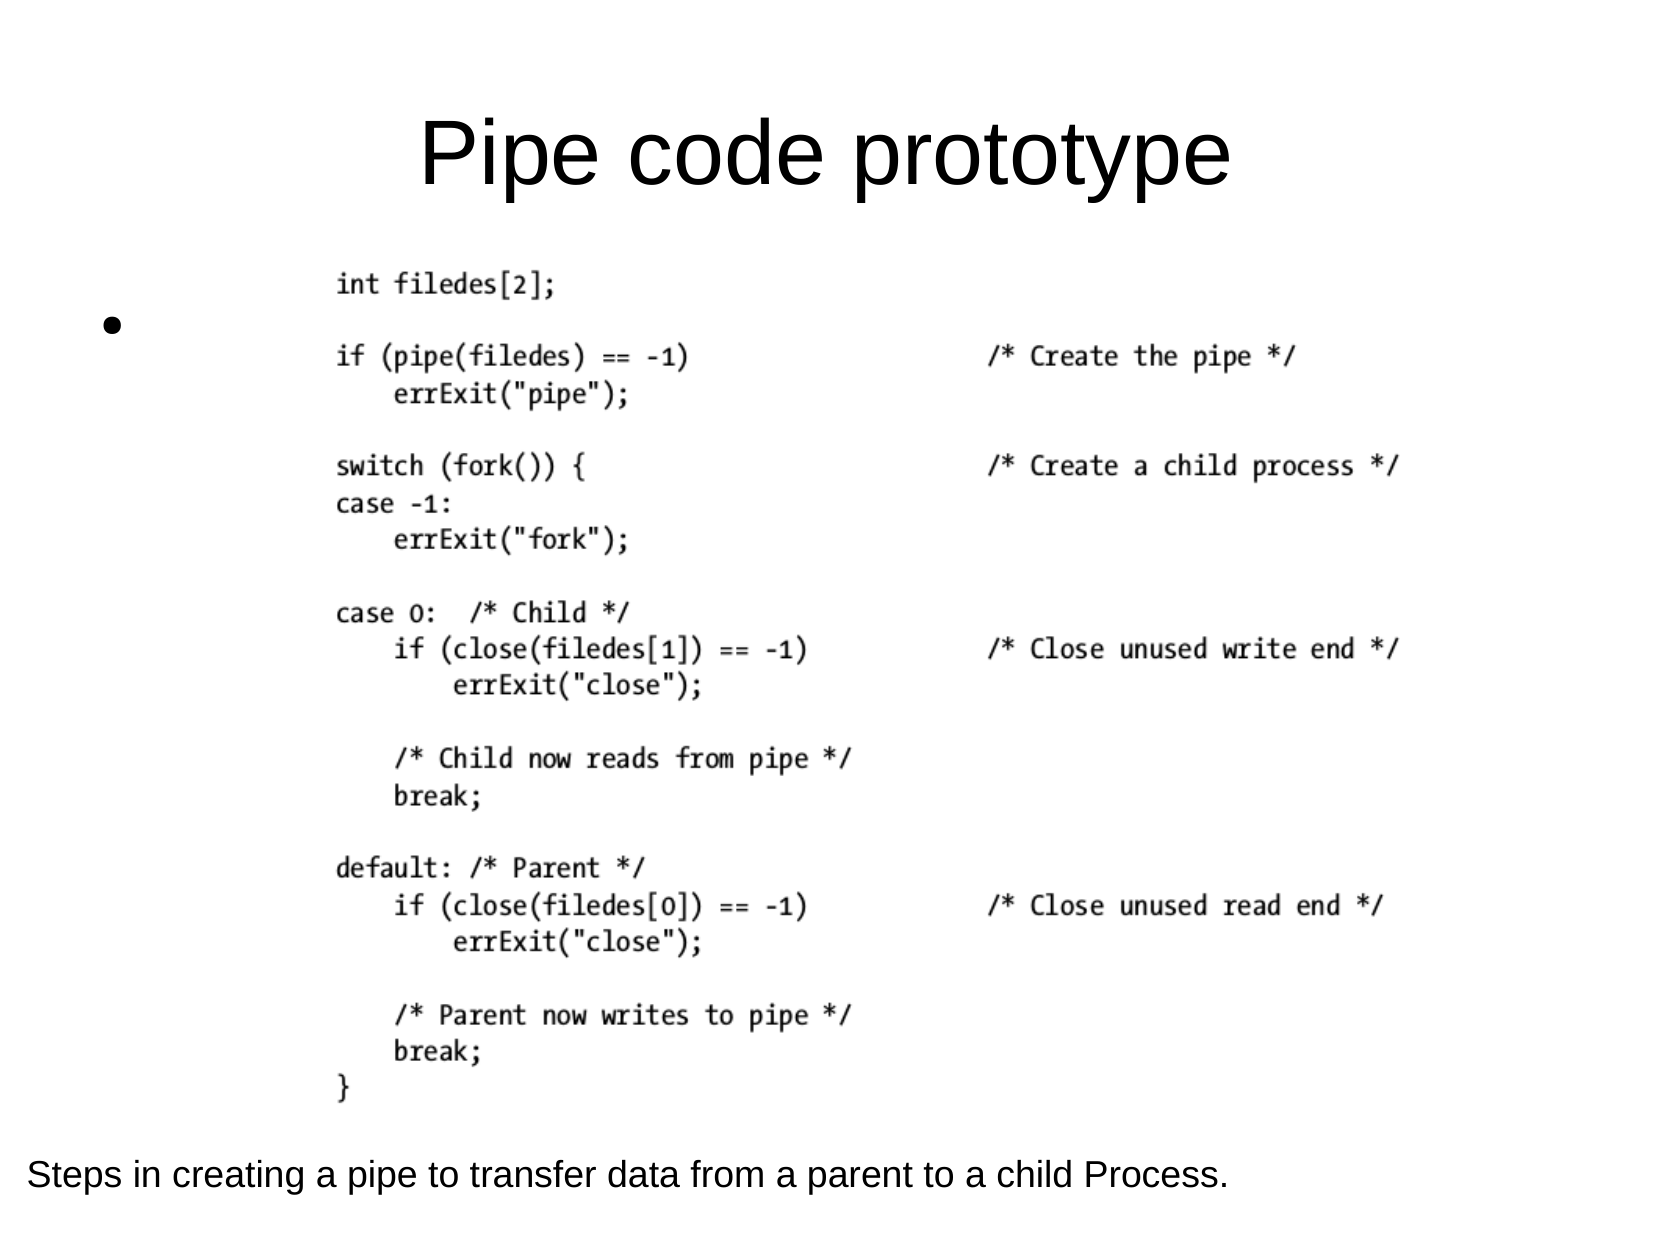

# Pipe code prototype
Steps in creating a pipe to transfer data from a parent to a child Process.